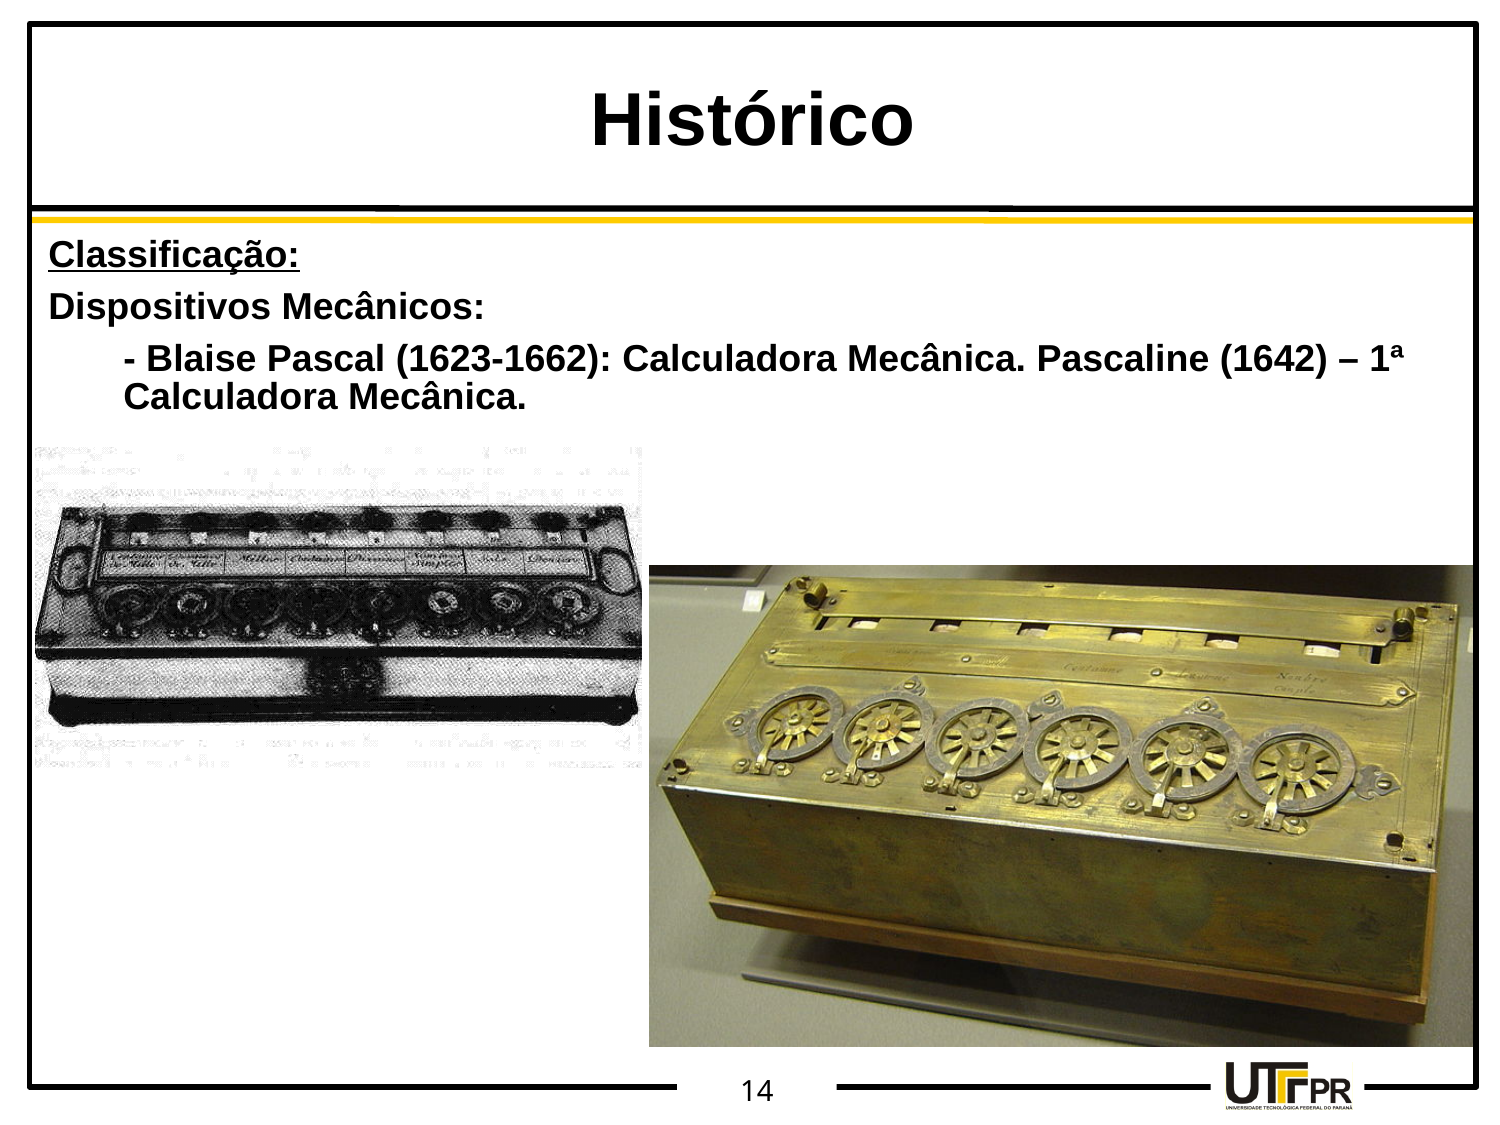

Histórico
# Classificação:
Dispositivos Mecânicos:
	- Blaise Pascal (1623-1662): Calculadora Mecânica. Pascaline (1642) – 1ª Calculadora Mecânica.